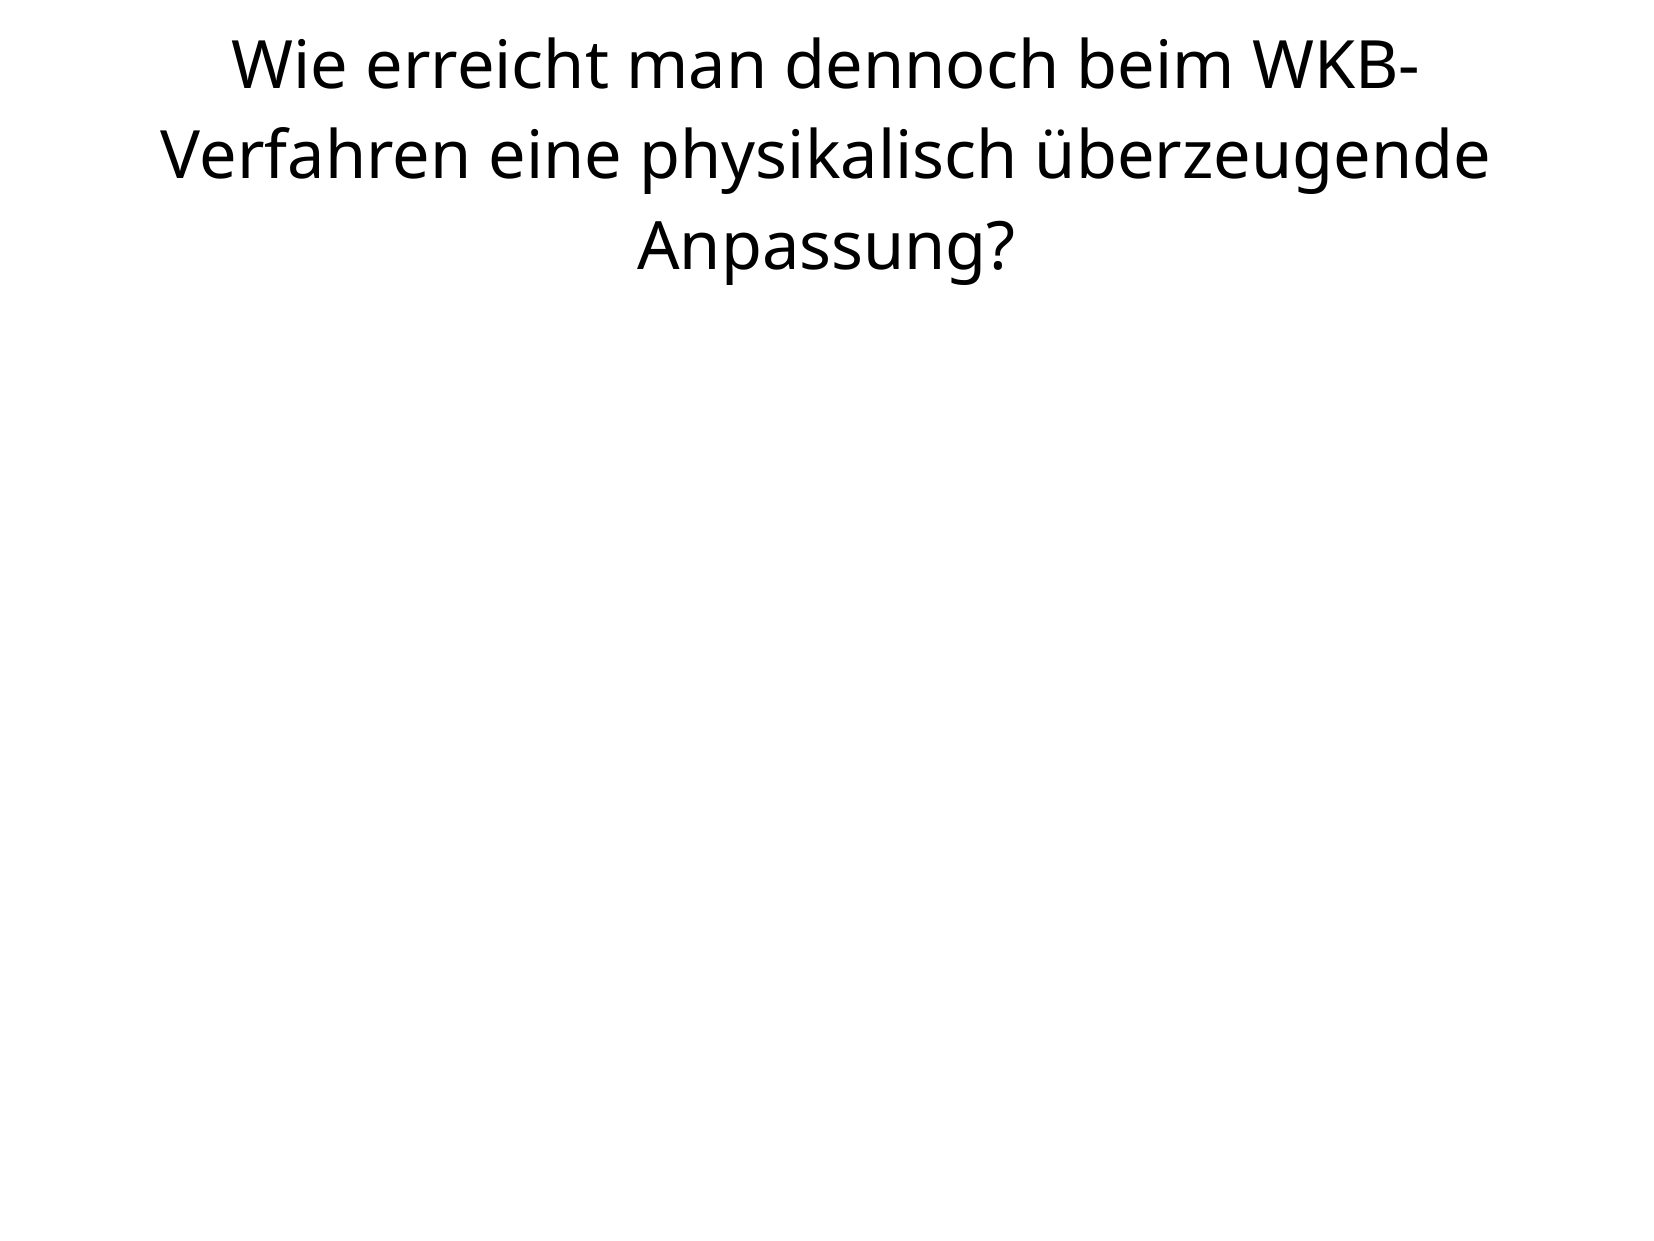

# Wie erreicht man dennoch beim WKB-Verfahren eine physikalisch überzeugende Anpassung?